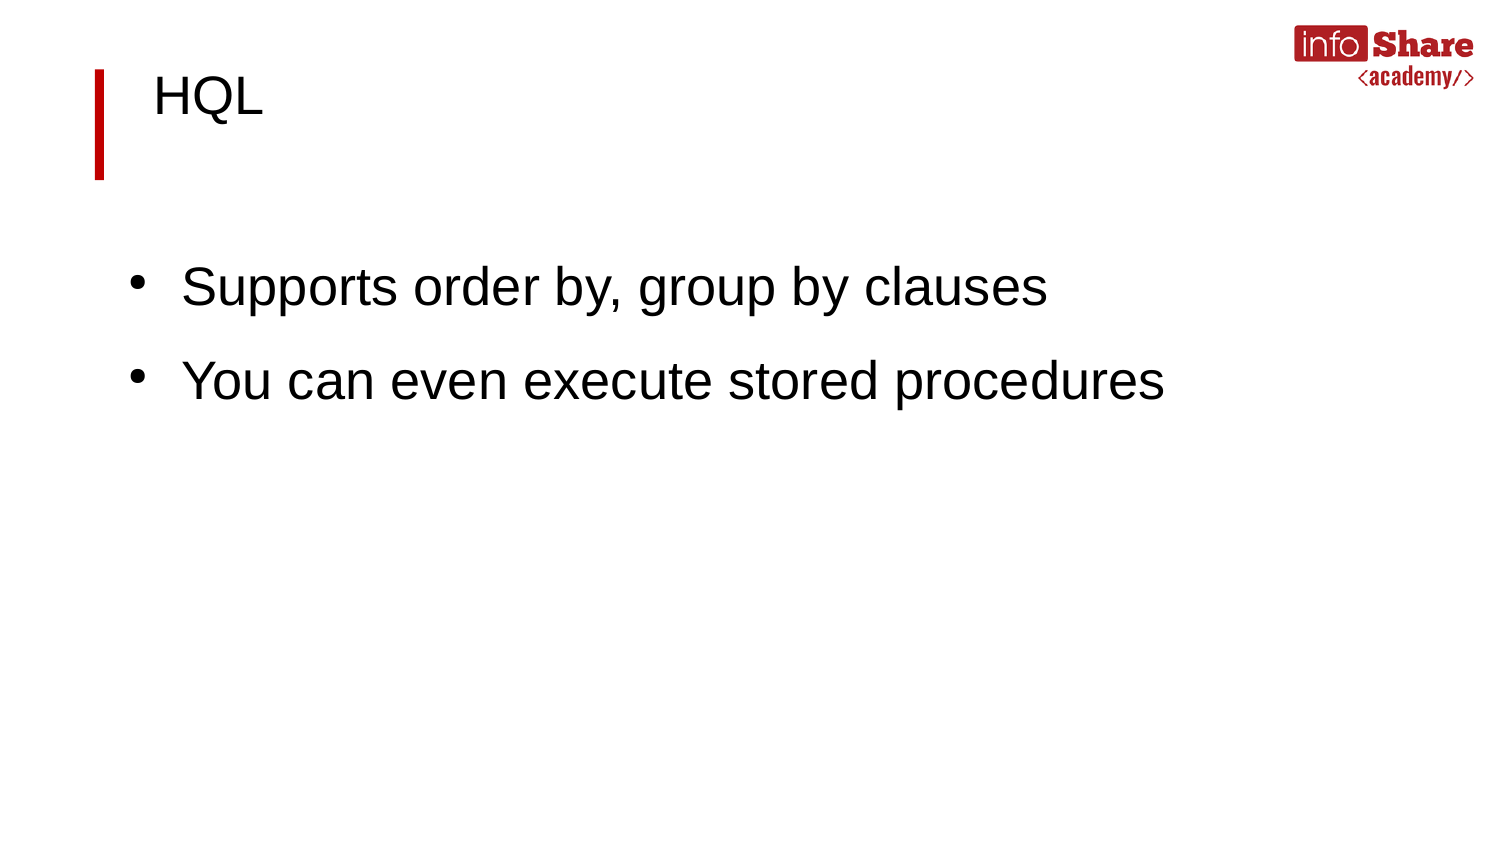

# HQL
Supports order by, group by clauses
You can even execute stored procedures